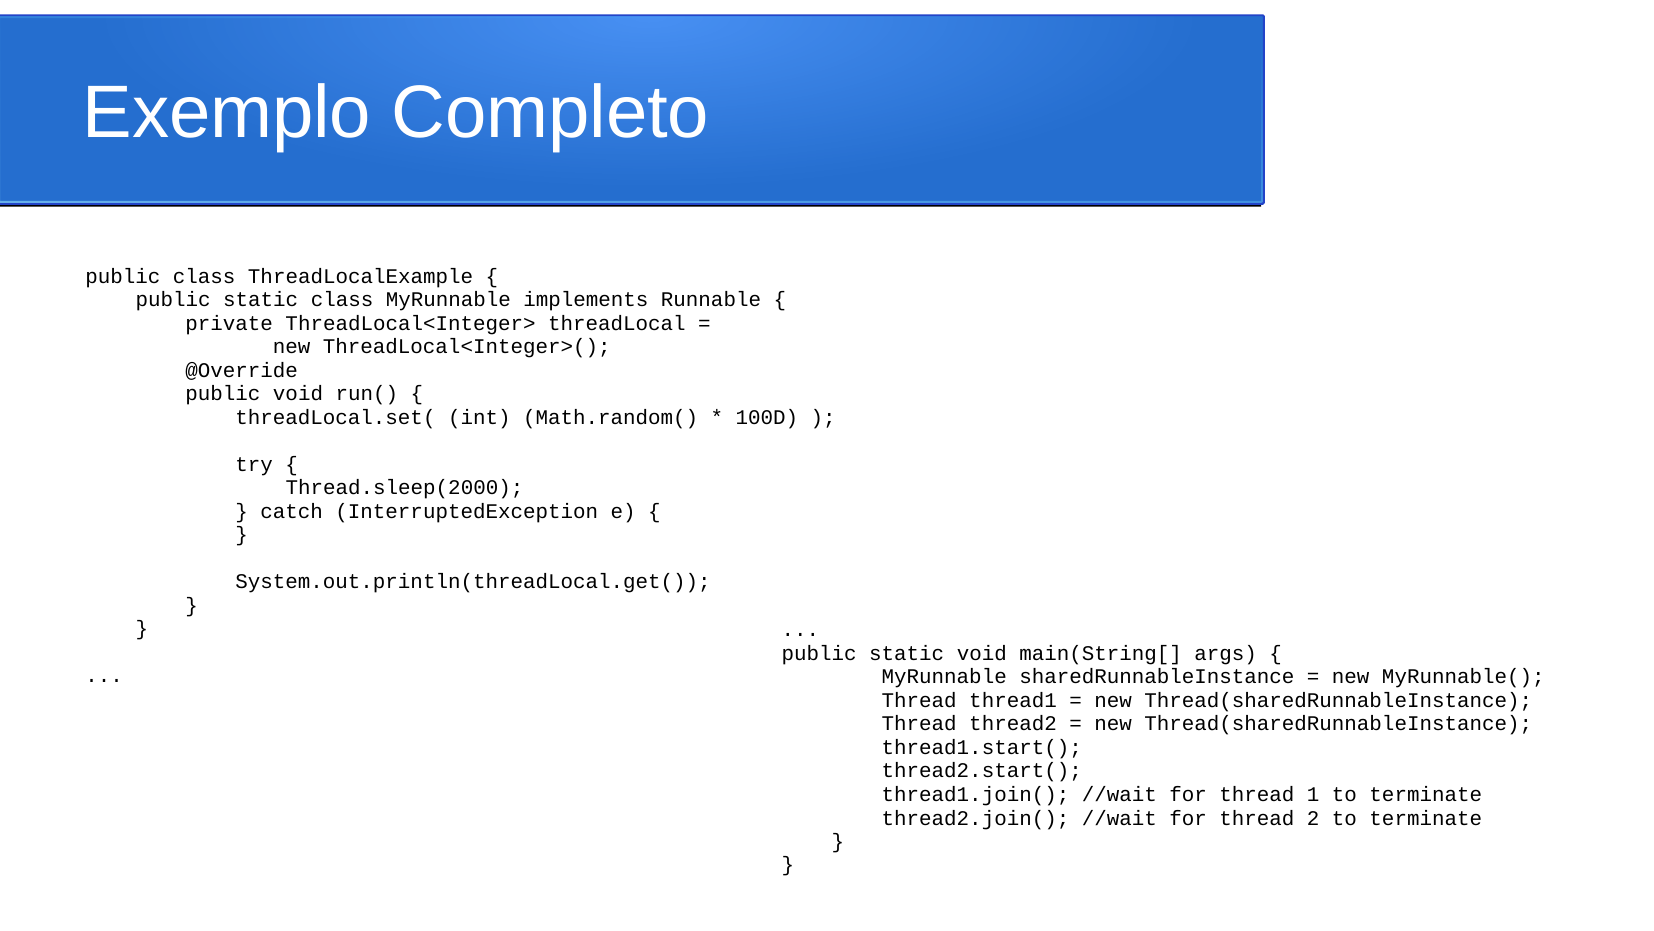

# Exemplo Completo
public class ThreadLocalExample {
 public static class MyRunnable implements Runnable {
 private ThreadLocal<Integer> threadLocal =
 new ThreadLocal<Integer>();
 @Override
 public void run() {
 threadLocal.set( (int) (Math.random() * 100D) );
 try {
 Thread.sleep(2000);
 } catch (InterruptedException e) {
 }
 System.out.println(threadLocal.get());
 }
 }
...
...
public static void main(String[] args) {
 MyRunnable sharedRunnableInstance = new MyRunnable();
 Thread thread1 = new Thread(sharedRunnableInstance);
 Thread thread2 = new Thread(sharedRunnableInstance);
 thread1.start();
 thread2.start();
 thread1.join(); //wait for thread 1 to terminate
 thread2.join(); //wait for thread 2 to terminate
 }
}